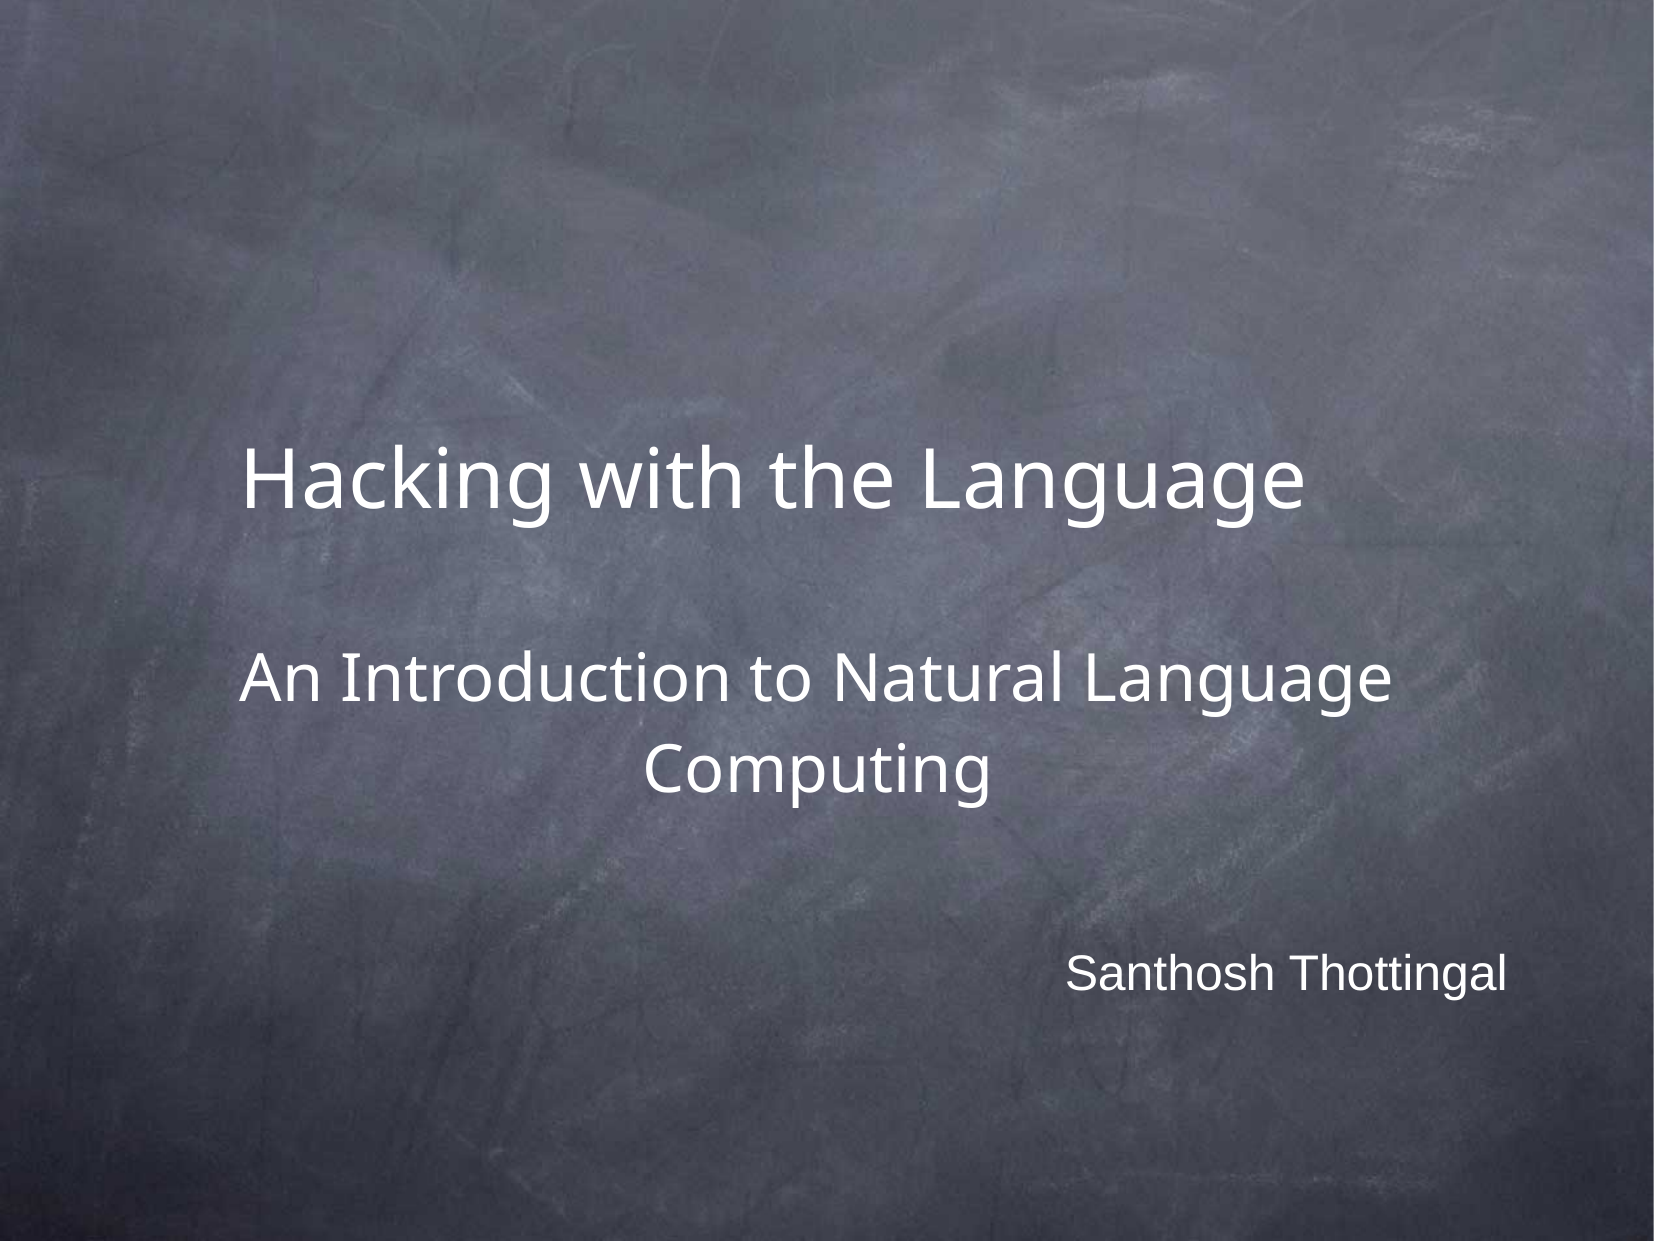

Hacking with the Language
An Introduction to Natural Language Computing
Santhosh Thottingal